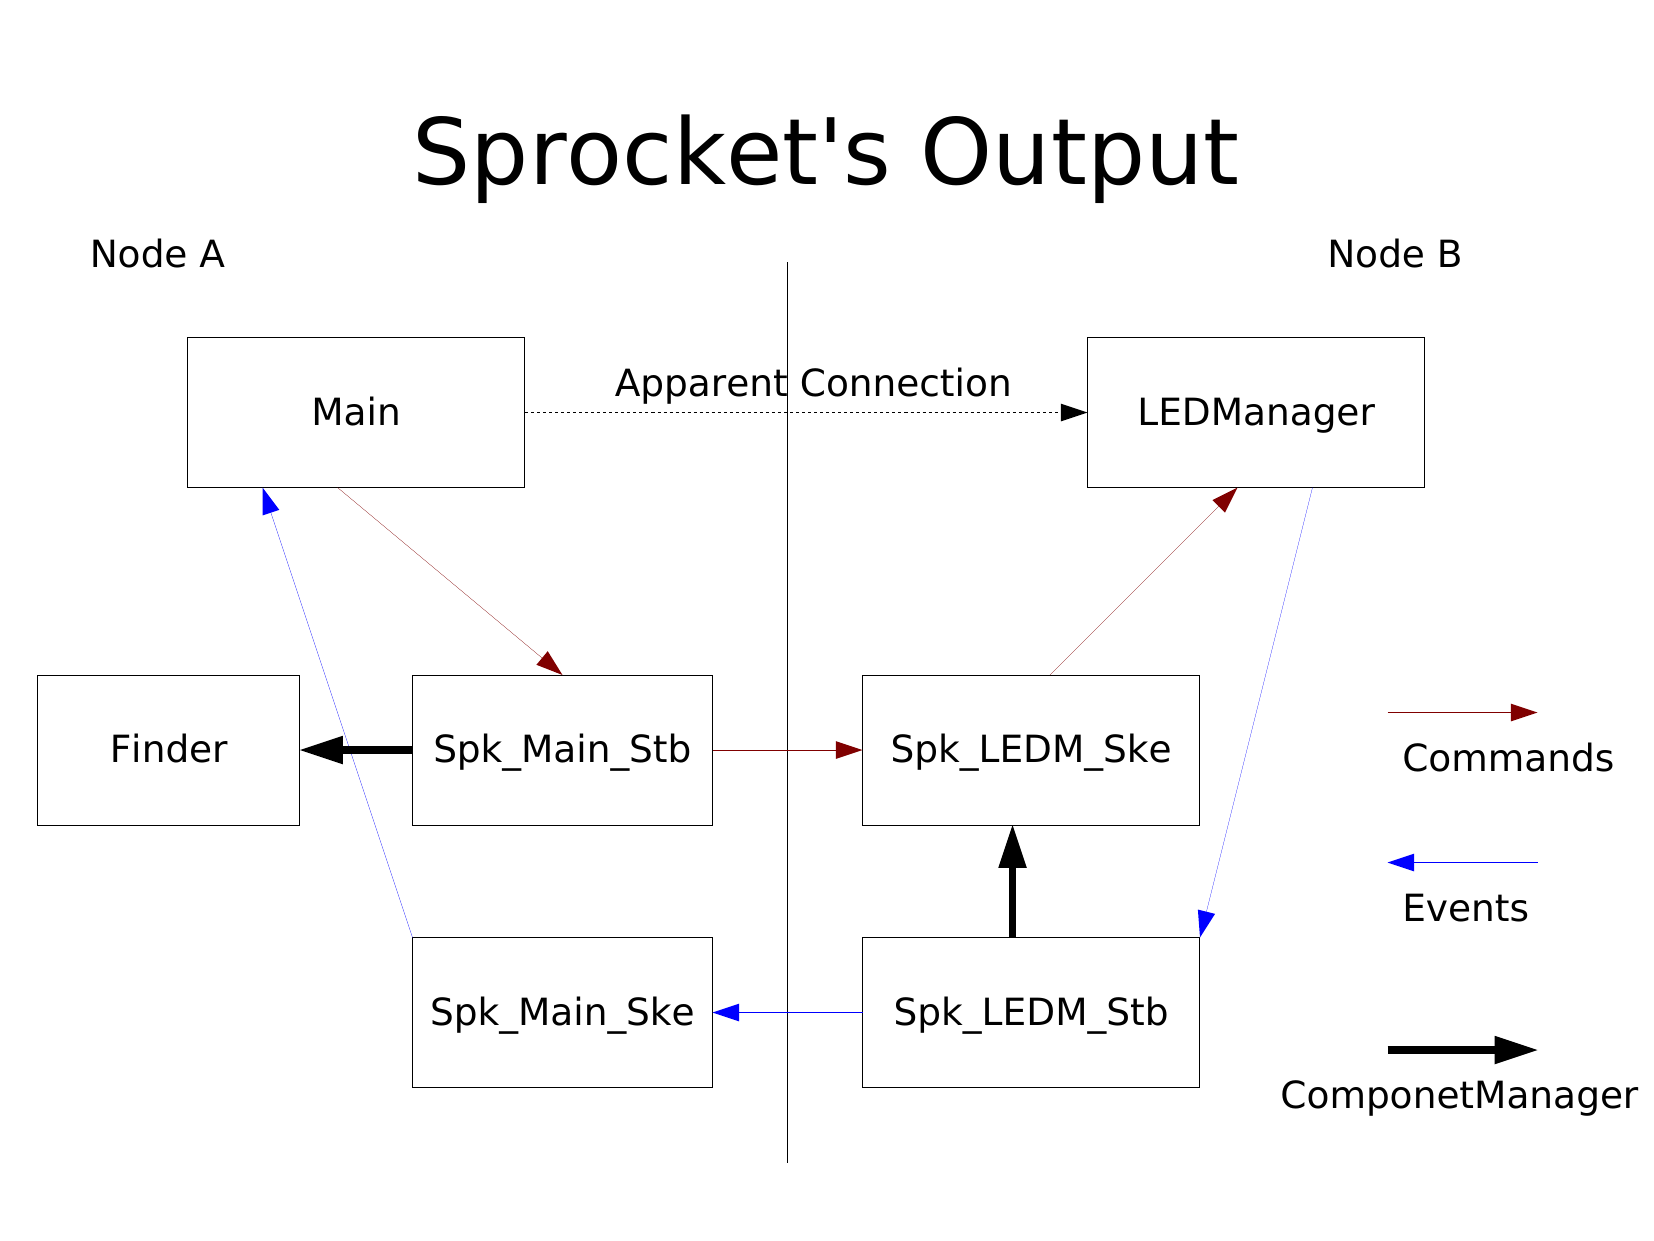

# Sprocket's Output
Node A
Node B
Main
LEDManager
Apparent Connection
Finder
Spk_Main_Stb
Spk_LEDM_Ske
Commands
Events
Spk_Main_Ske
Spk_LEDM_Stb
ComponetManager